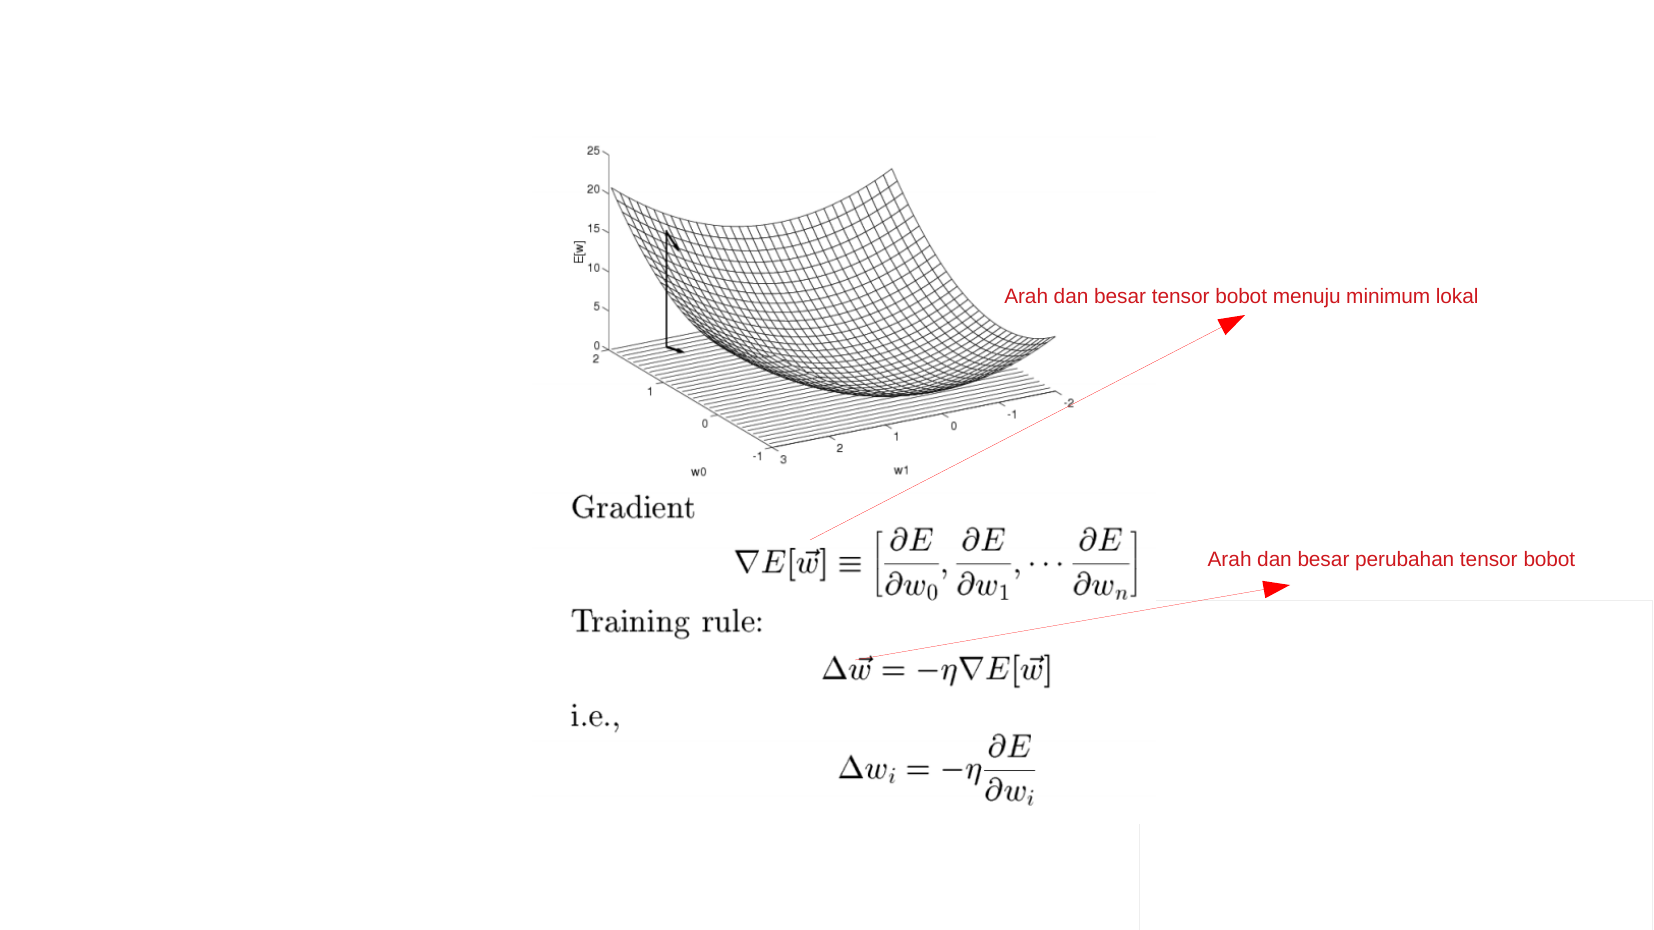

Arah dan besar tensor bobot menuju minimum lokal
Arah dan besar perubahan tensor bobot